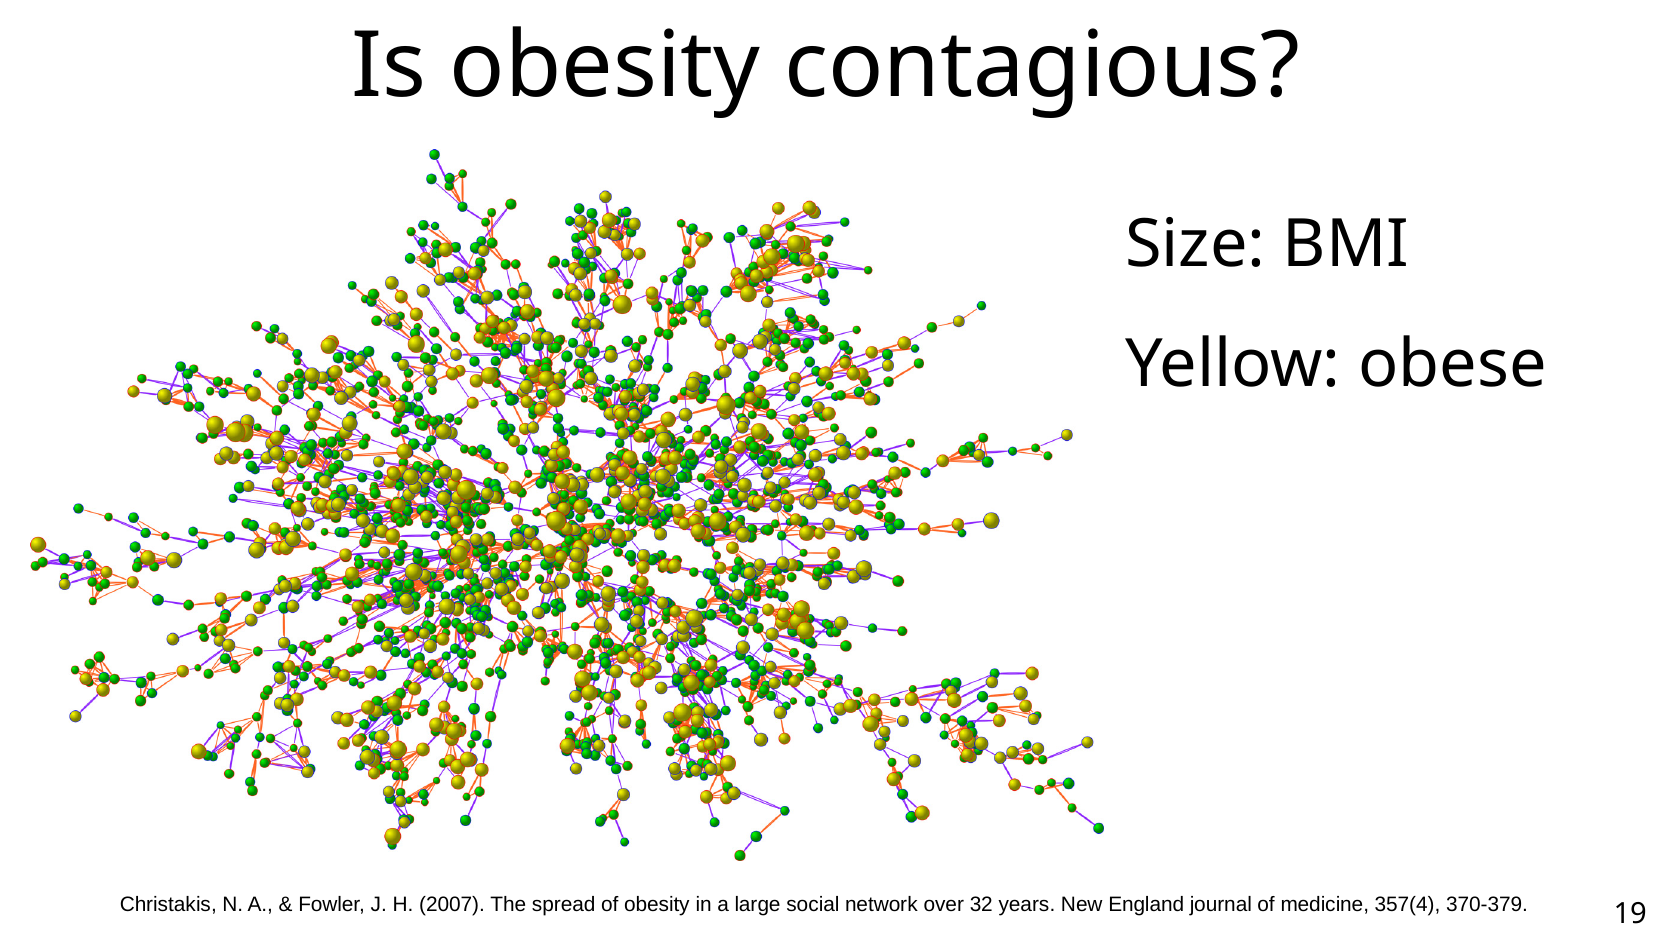

# Is obesity contagious?
Size: BMI
Yellow: obese
Christakis, N. A., & Fowler, J. H. (2007). The spread of obesity in a large social network over 32 years. New England journal of medicine, 357(4), 370-379.
19